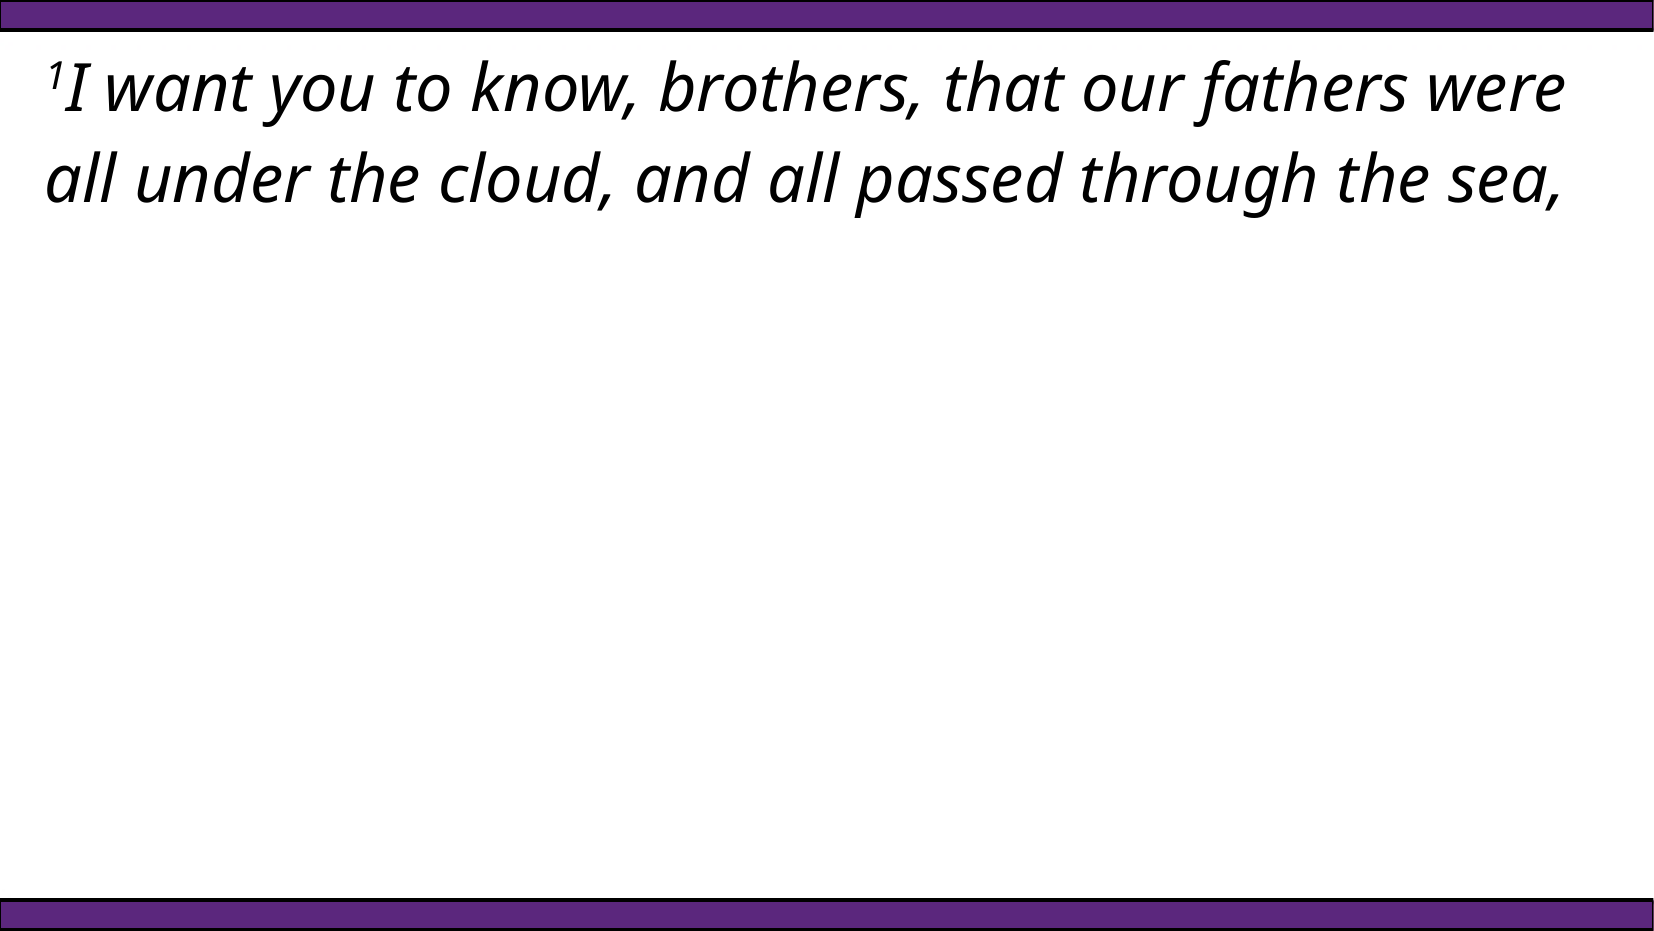

1I want you to know, brothers, that our fathers were all under the cloud, and all passed through the sea,